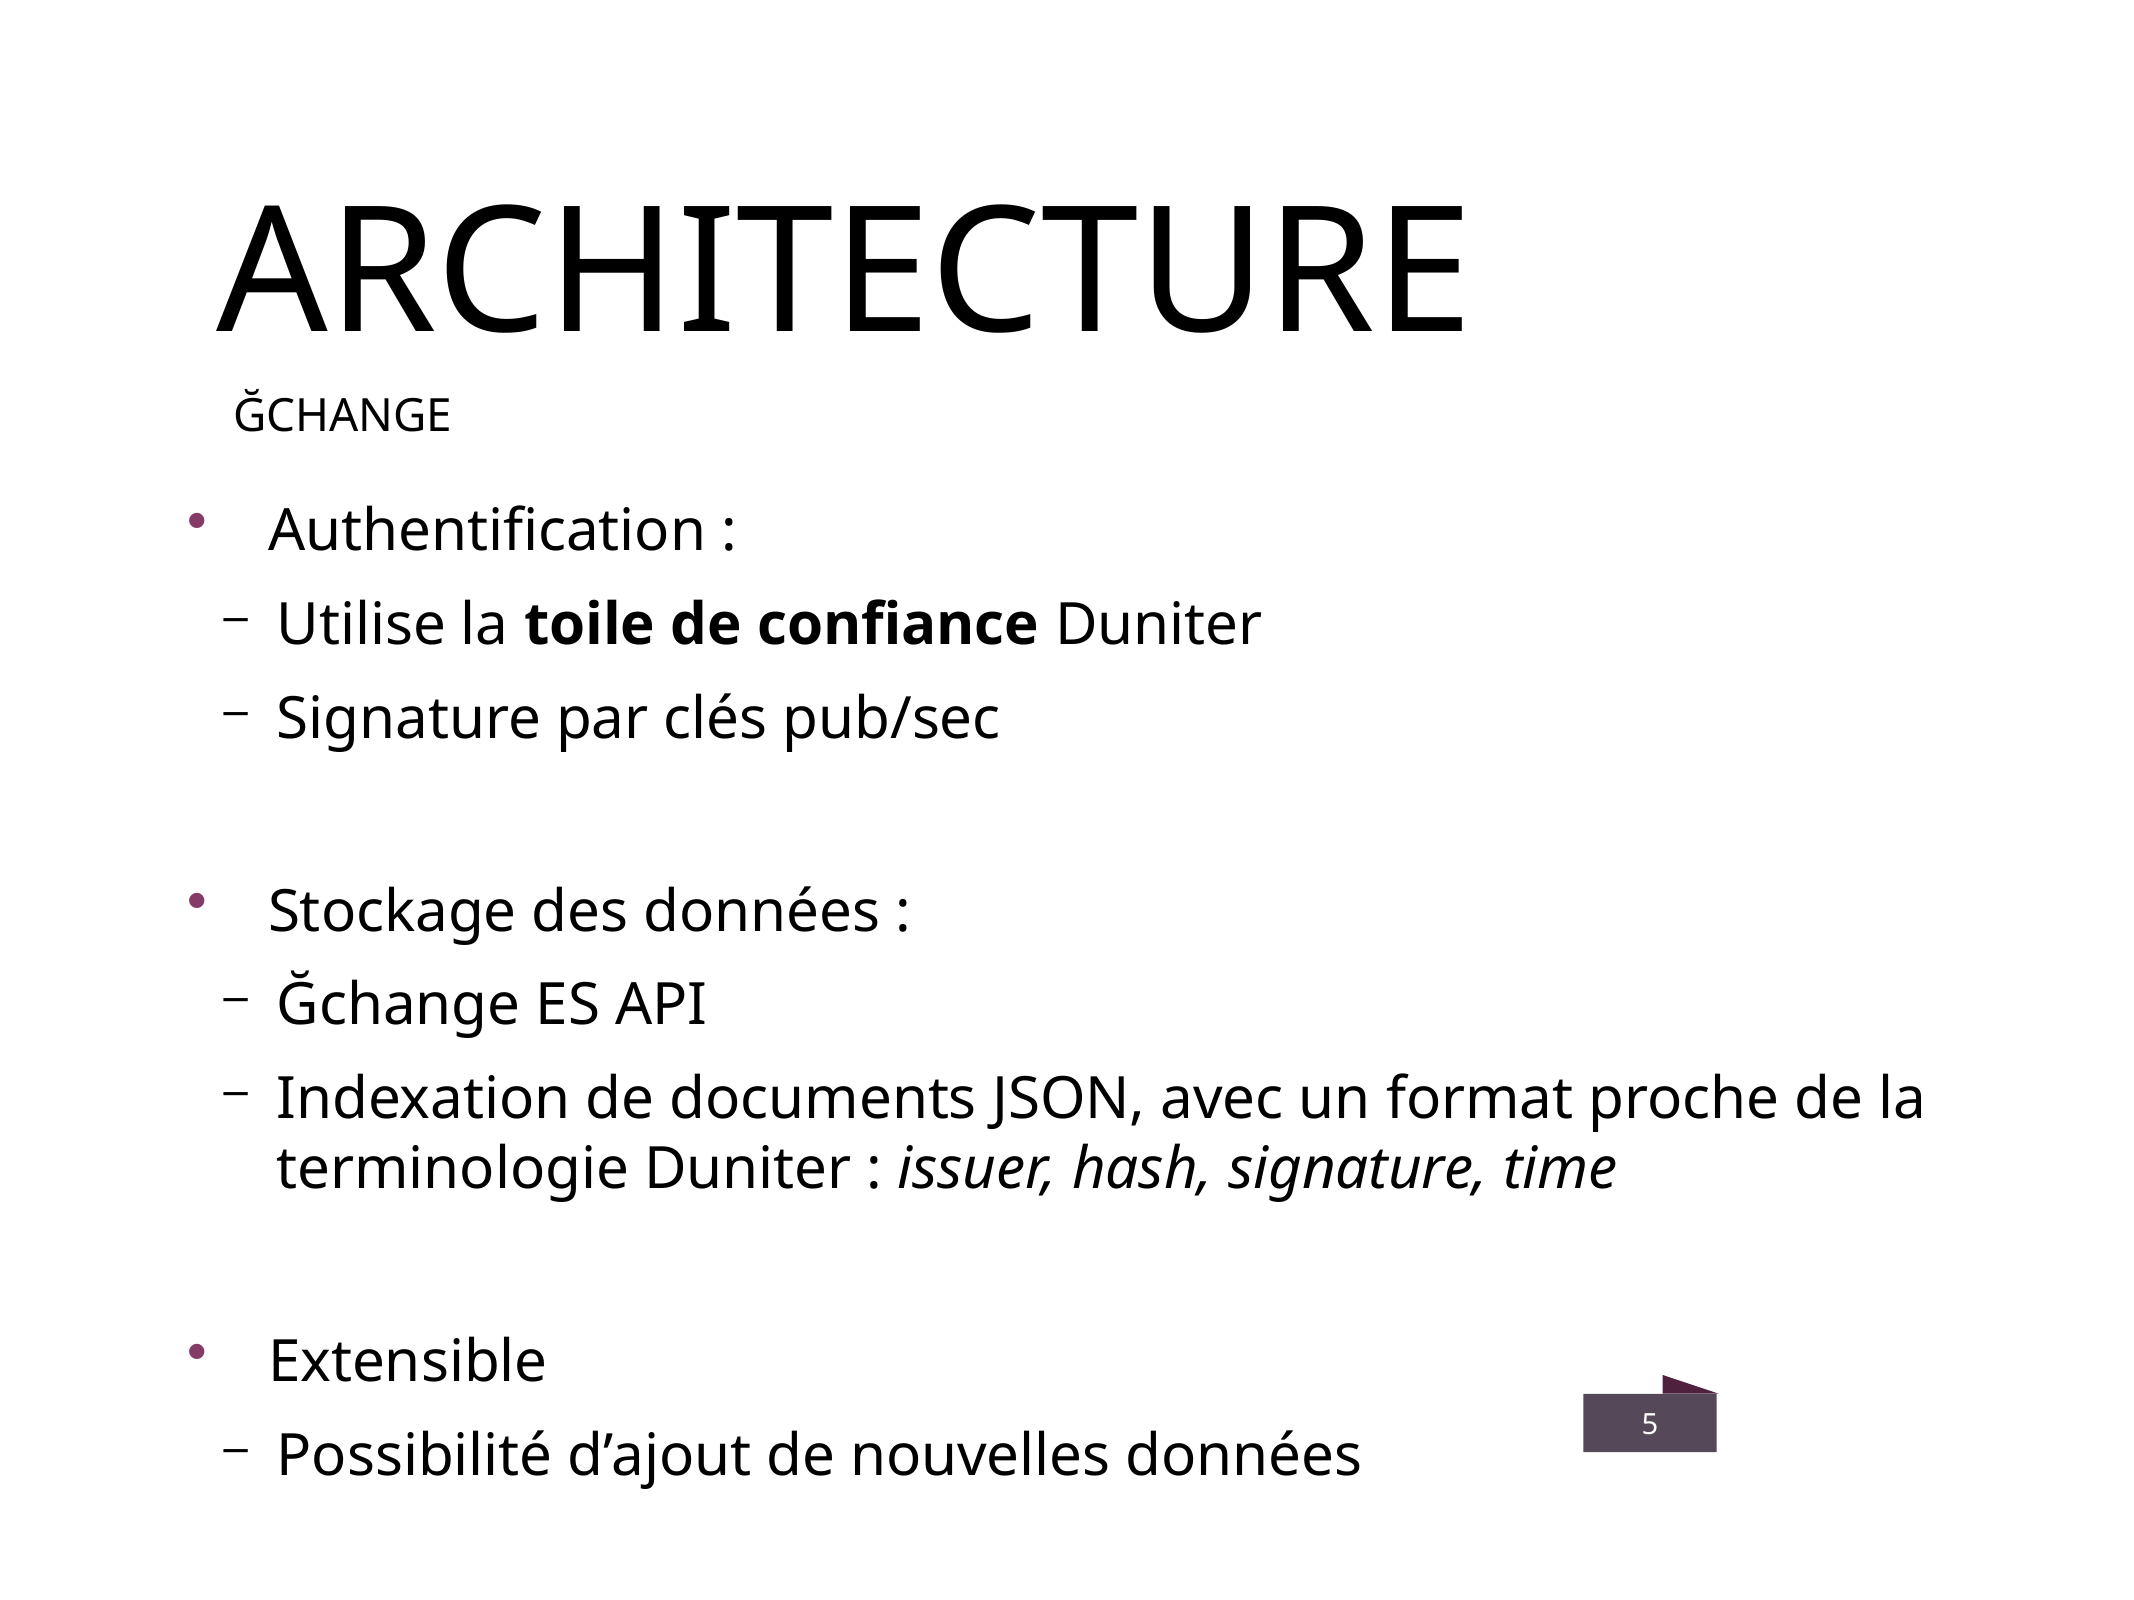

ARCHITECTURE
Ğchange
Authentification :
Utilise la toile de confiance Duniter
Signature par clés pub/sec
Stockage des données :
Ğchange ES API
Indexation de documents JSON, avec un format proche de la terminologie Duniter : issuer, hash, signature, time
Extensible
Possibilité d’ajout de nouvelles données
# 5